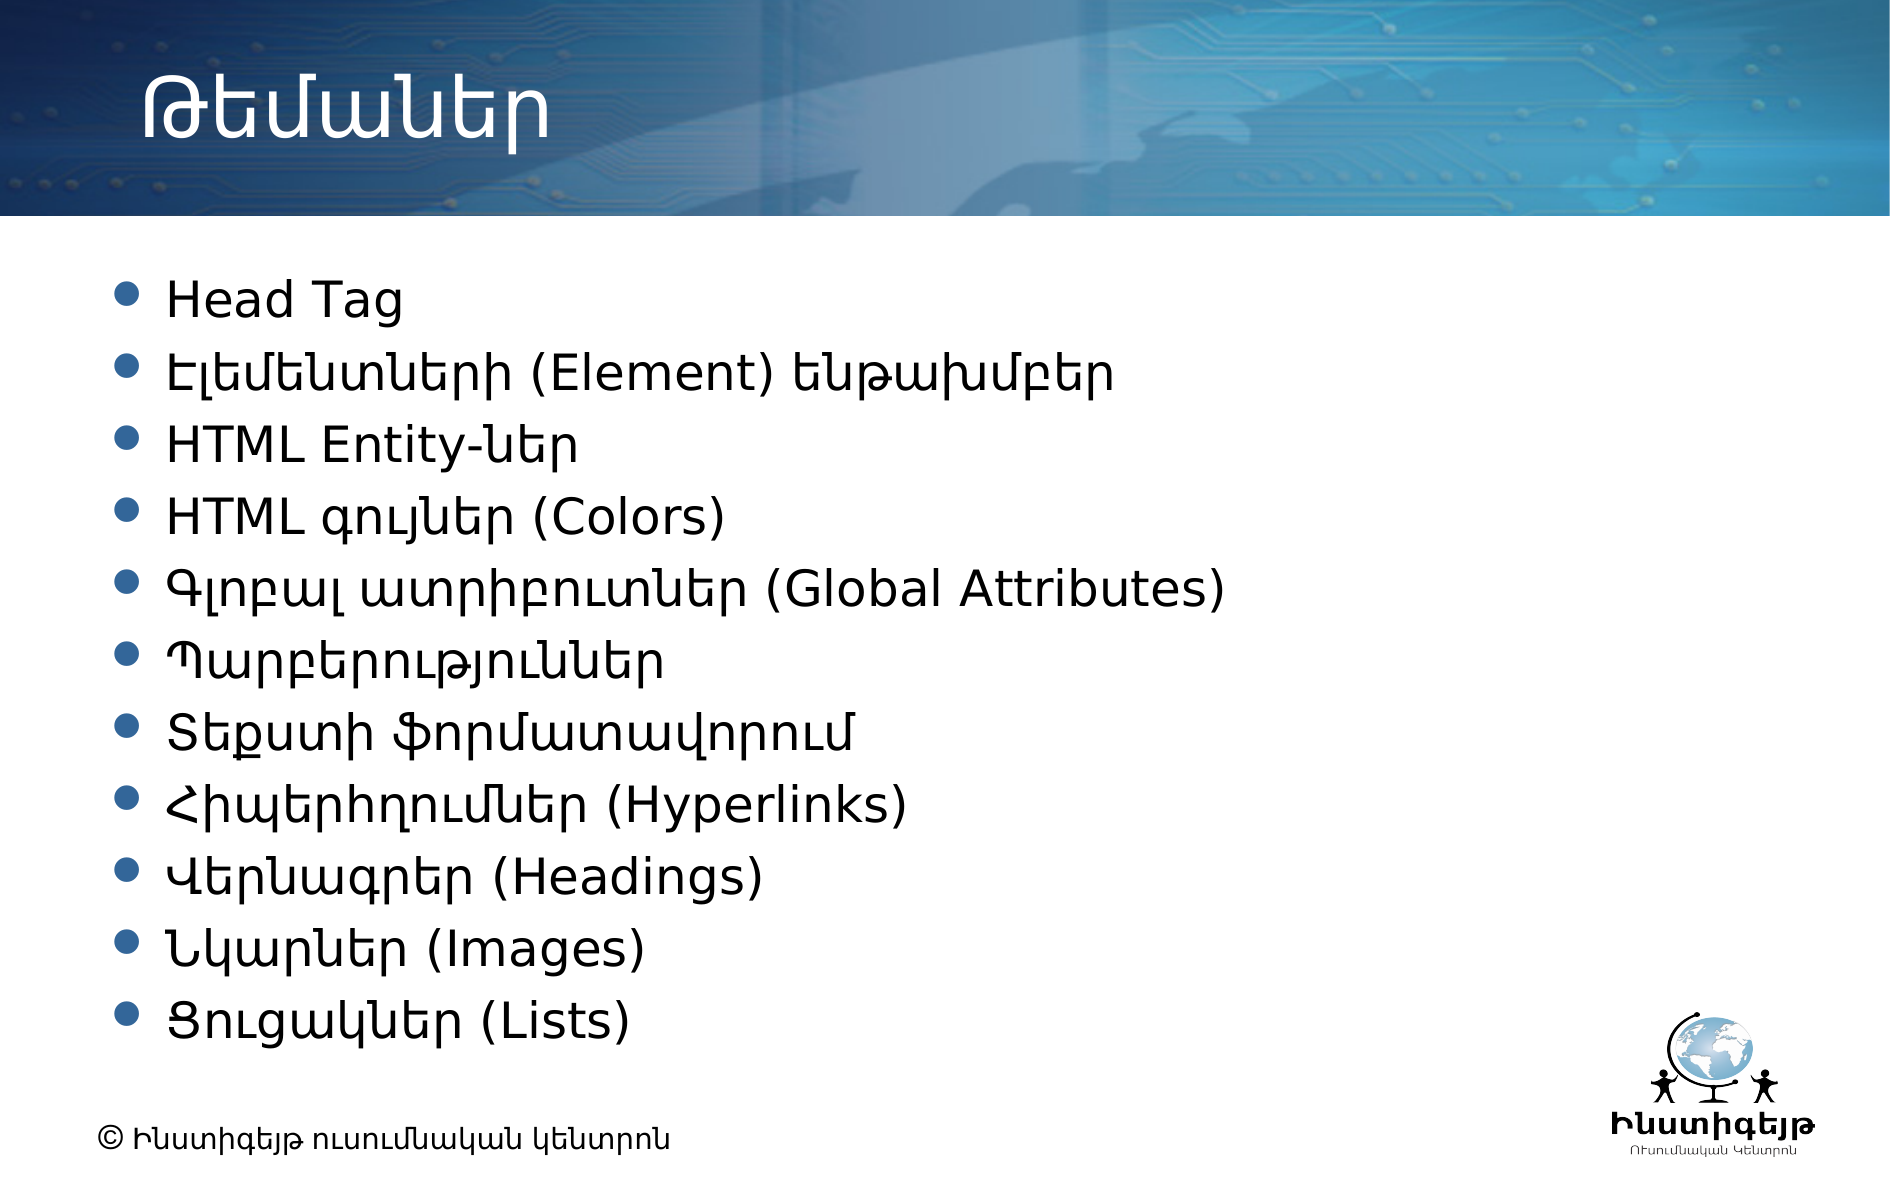

Թեմաներ
# Head Tag
Էլեմենտների (Element) ենթախմբեր
HTML Entity-ներ
HTML գույներ (Colors)
Գլոբալ ատրիբուտներ (Global Attributes)
Պարբերություններ
Տեքստի ֆորմատավորում
Հիպերհղումներ (Hyperlinks)
Վերնագրեր (Headings)
Նկարներ (Images)
Ցուցակներ (Lists)